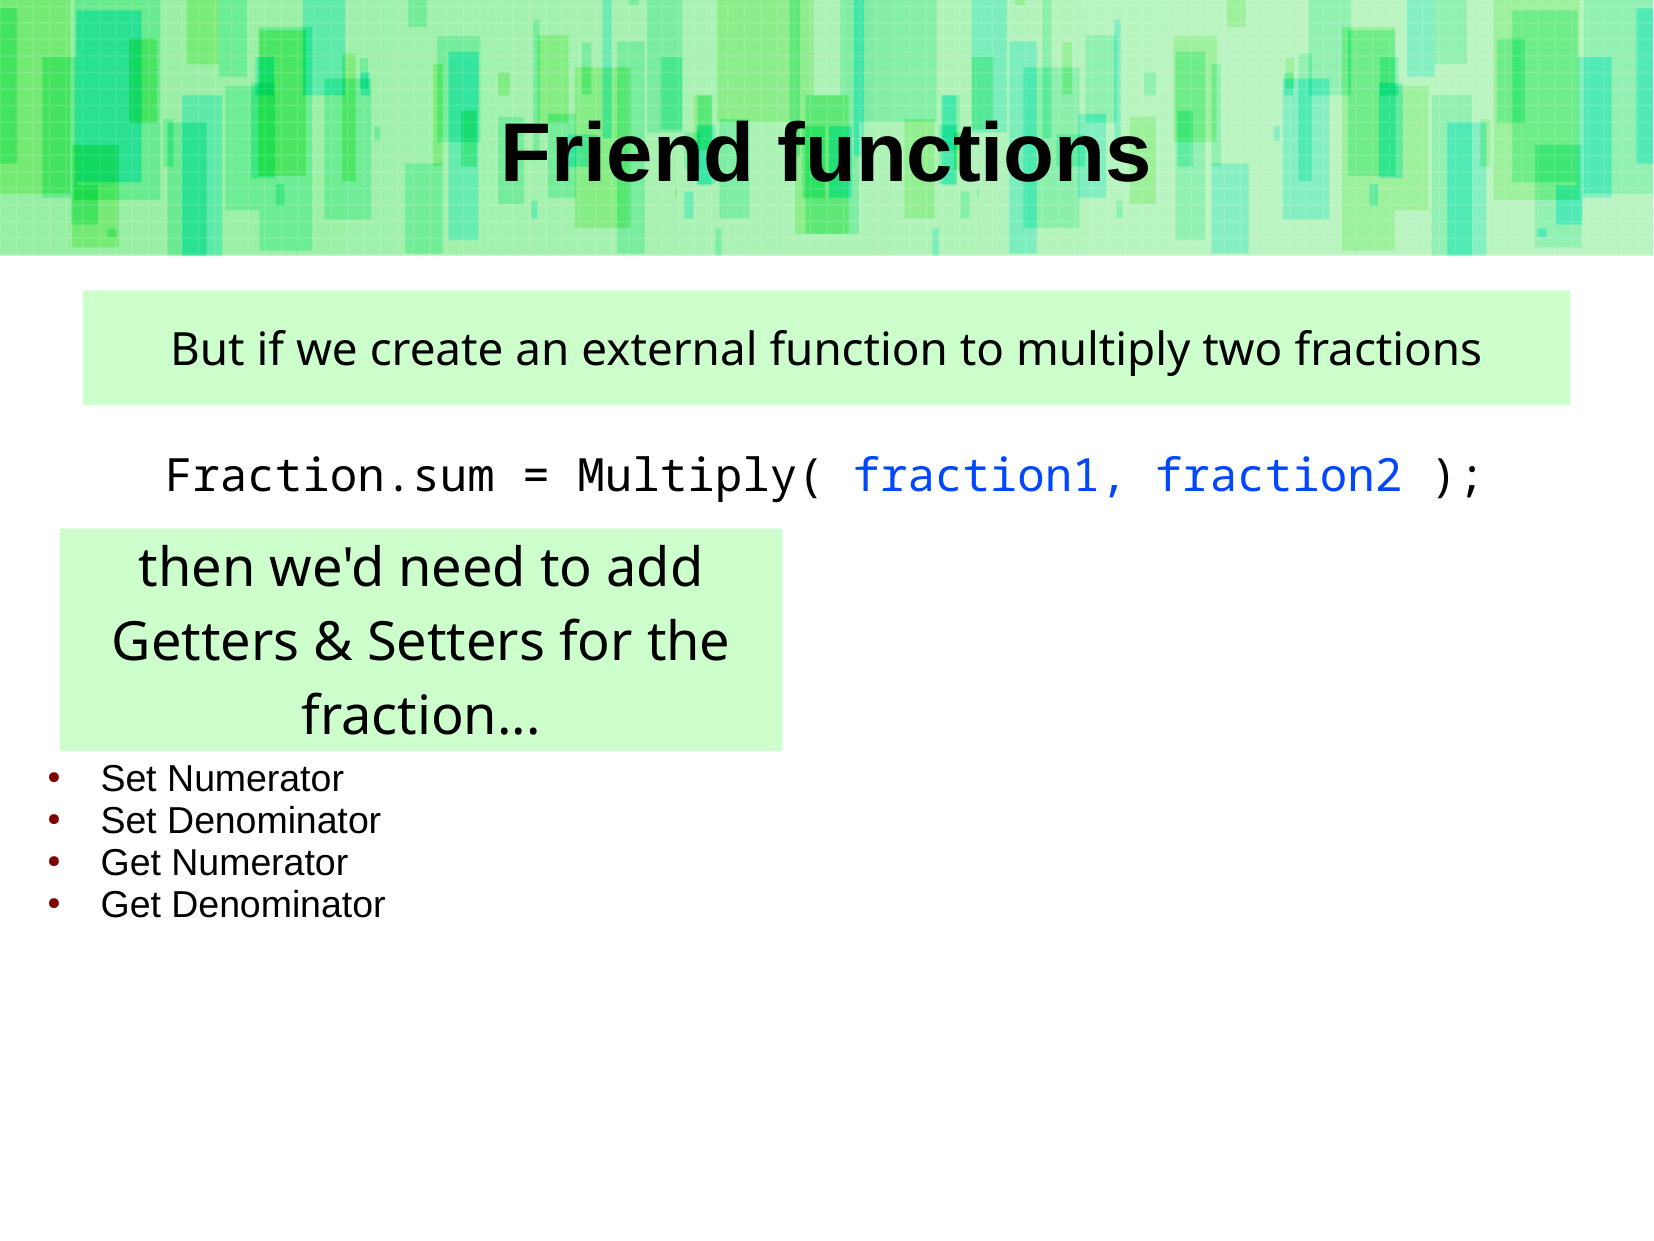

# Friend functions
But if we create an external function to multiply two fractions
Fraction.sum = Multiply( fraction1, fraction2 );
then we'd need to add Getters & Setters for the fraction...
Set Numerator
Set Denominator
Get Numerator
Get Denominator